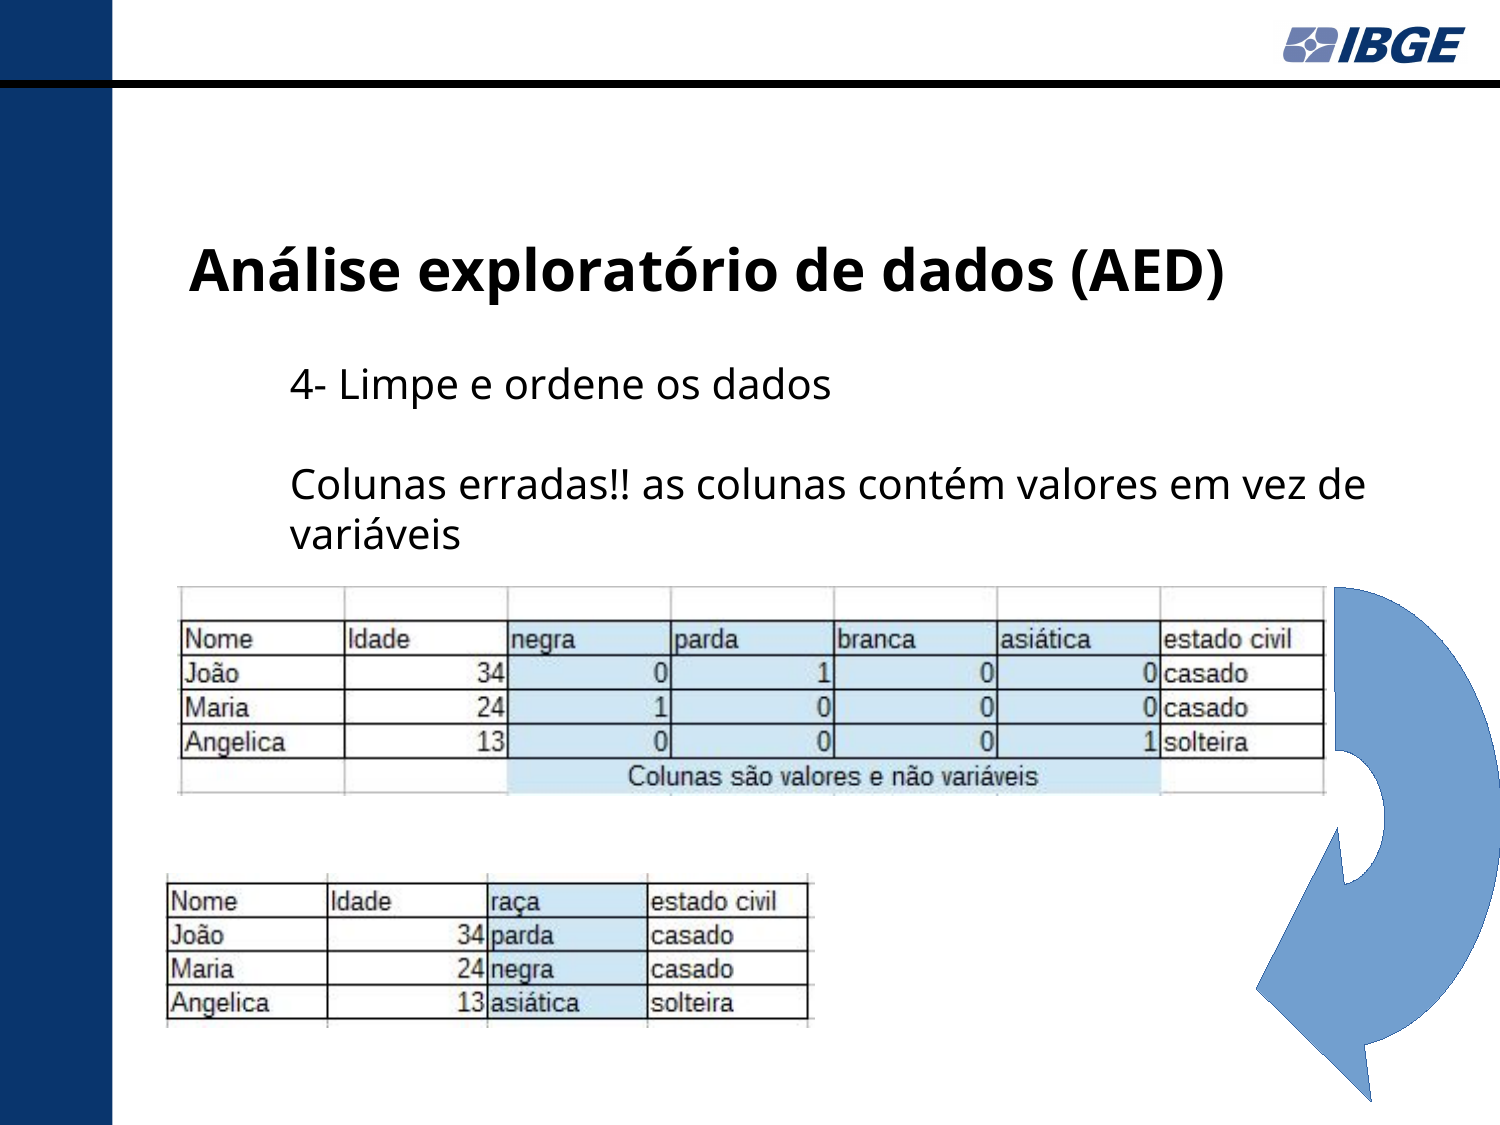

Análise exploratório de dados (AED)
4- Limpe e ordene os dados
Colunas erradas!! as colunas contém valores em vez de variáveis